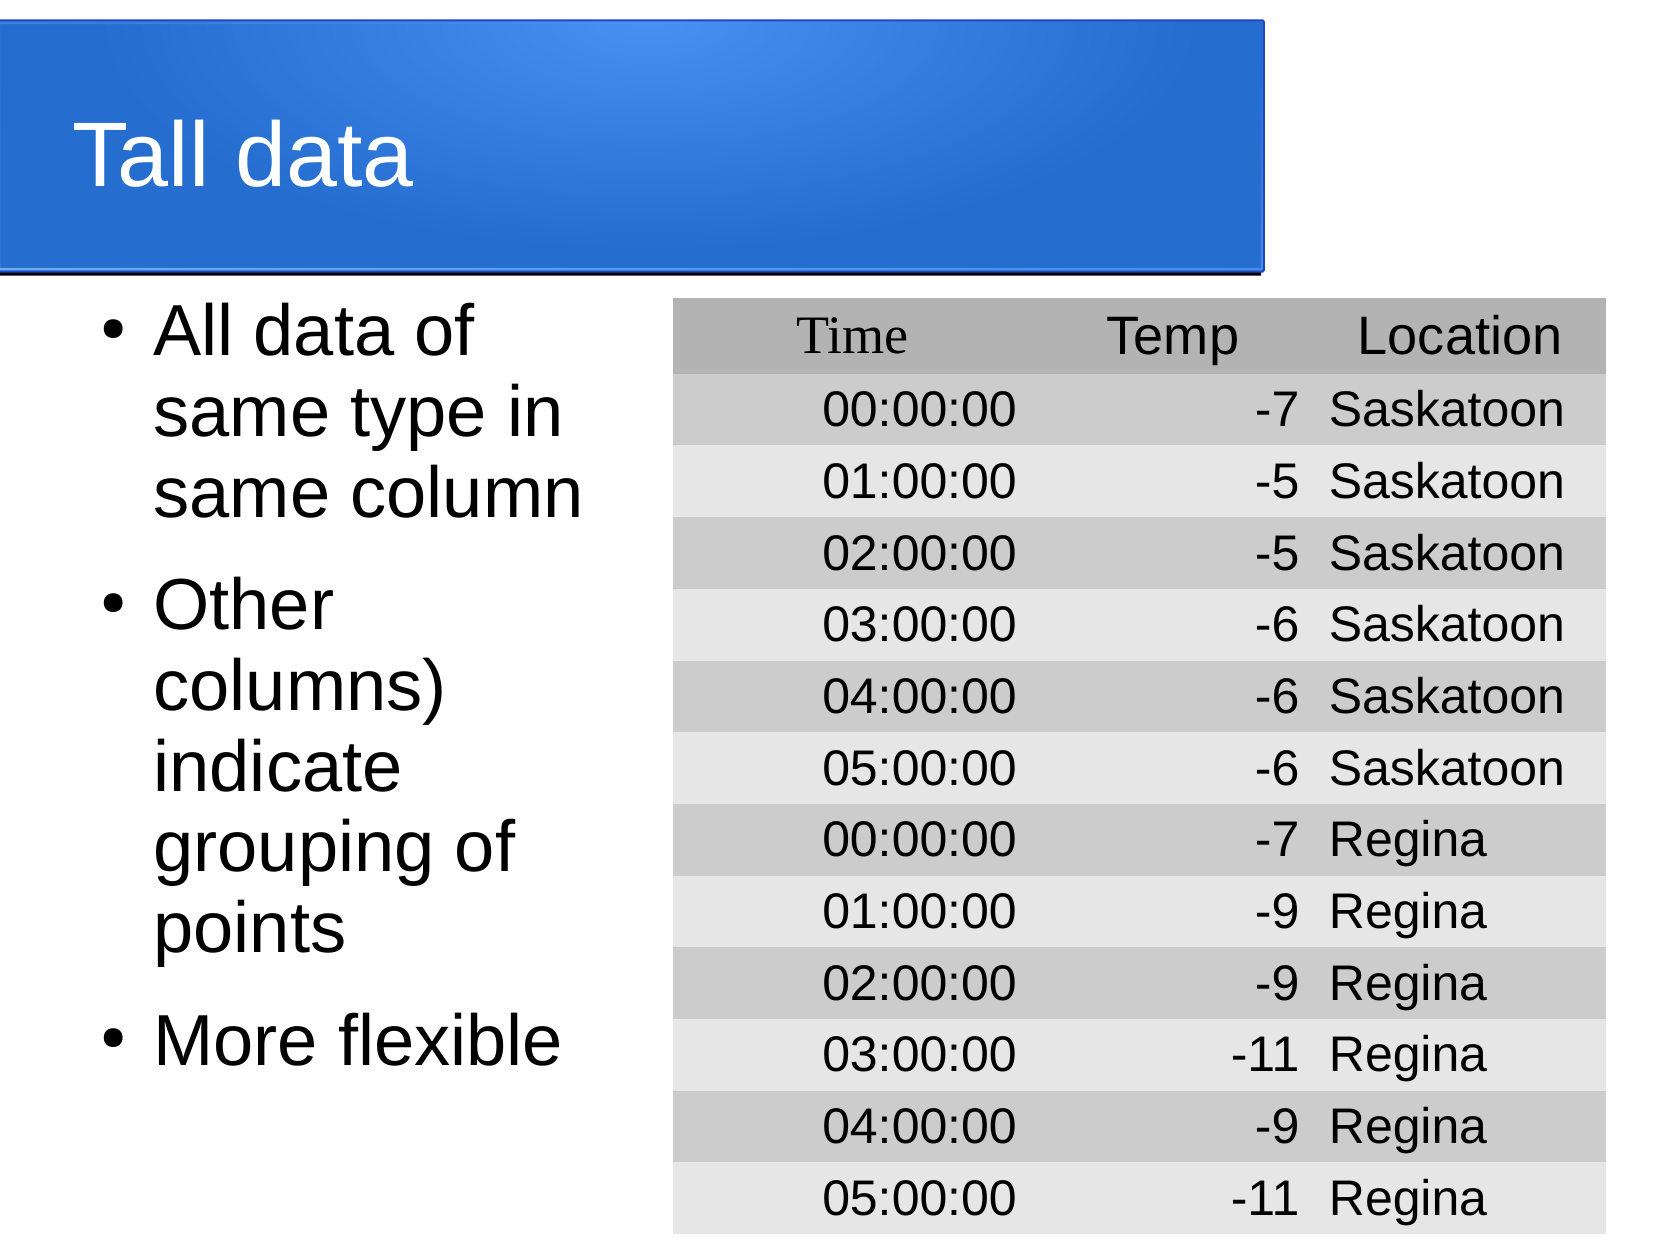

# Tall data
All data of same type in same column
Other columns) indicate grouping of points
More flexible
| Time | Temp | Location |
| --- | --- | --- |
| 00:00:00 | -7 | Saskatoon |
| 01:00:00 | -5 | Saskatoon |
| 02:00:00 | -5 | Saskatoon |
| 03:00:00 | -6 | Saskatoon |
| 04:00:00 | -6 | Saskatoon |
| 05:00:00 | -6 | Saskatoon |
| 00:00:00 | -7 | Regina |
| 01:00:00 | -9 | Regina |
| 02:00:00 | -9 | Regina |
| 03:00:00 | -11 | Regina |
| 04:00:00 | -9 | Regina |
| 05:00:00 | -11 | Regina |
25